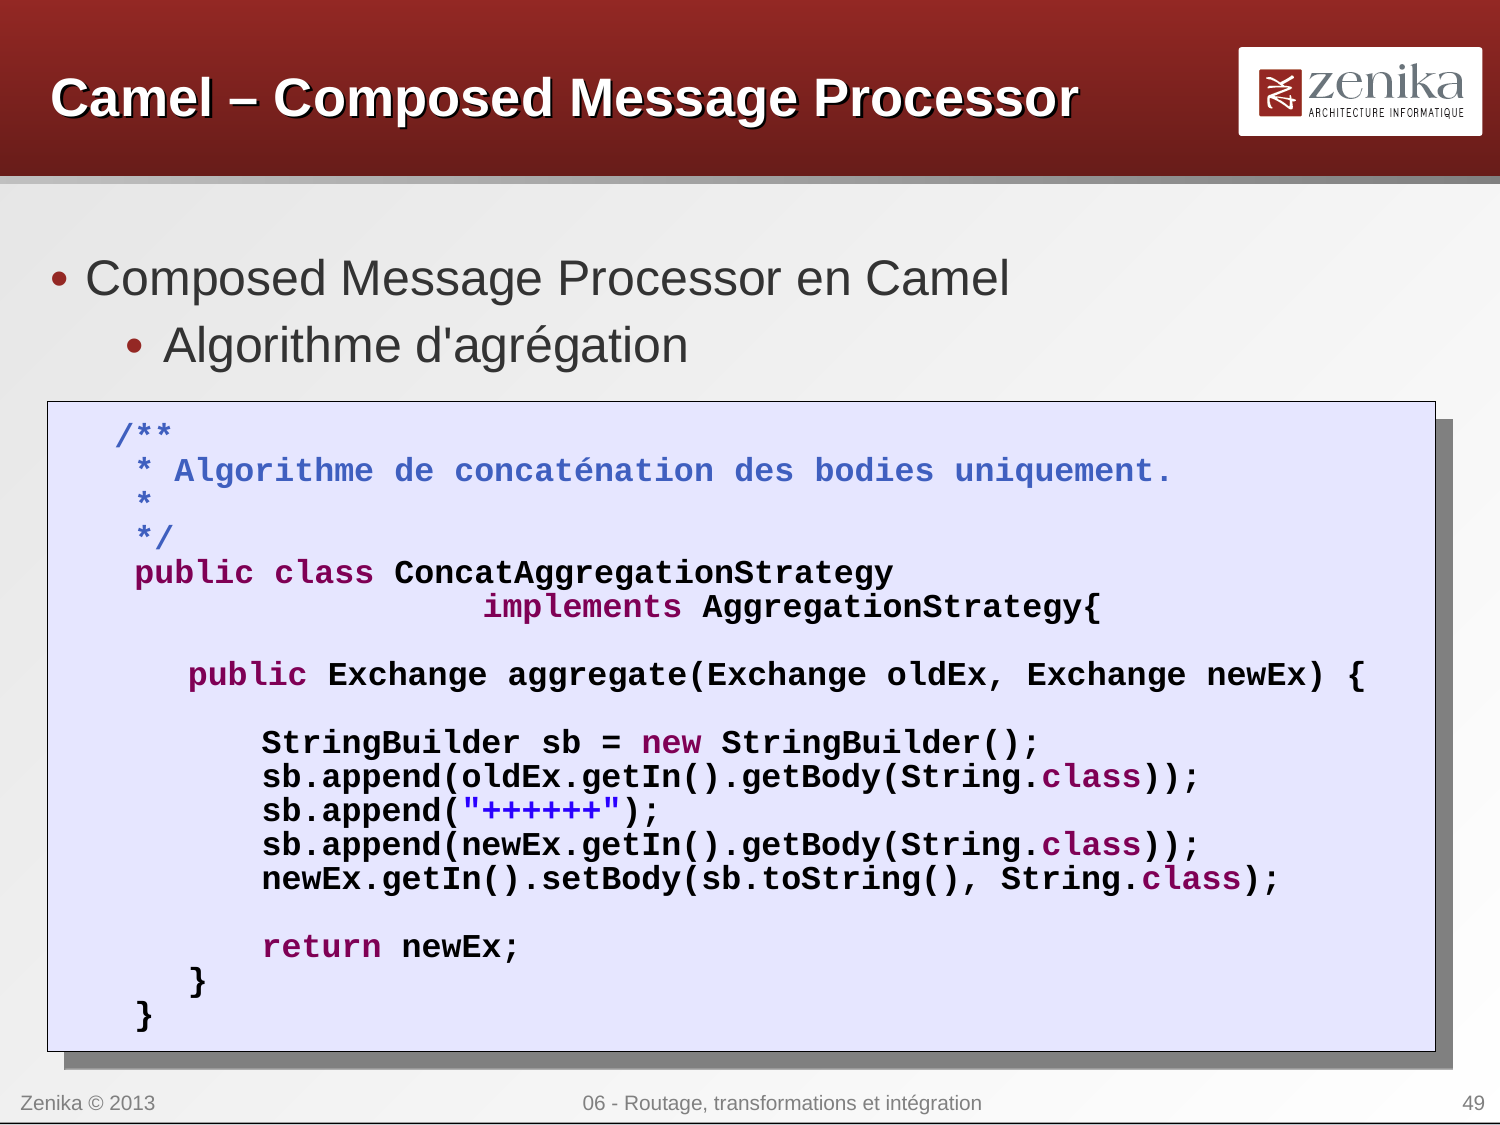

# Camel – Composed Message Processor
Composed Message Processor en Camel
Algorithme d'agrégation
/**
 * Algorithme de concaténation des bodies uniquement.
 *
 */
 public class ConcatAggregationStrategy
					implements AggregationStrategy{
	public Exchange aggregate(Exchange oldEx, Exchange newEx) {
		StringBuilder sb = new StringBuilder();
		sb.append(oldEx.getIn().getBody(String.class));
		sb.append("++++++");
		sb.append(newEx.getIn().getBody(String.class));
		newEx.getIn().setBody(sb.toString(), String.class);
		return newEx;
	}
 }